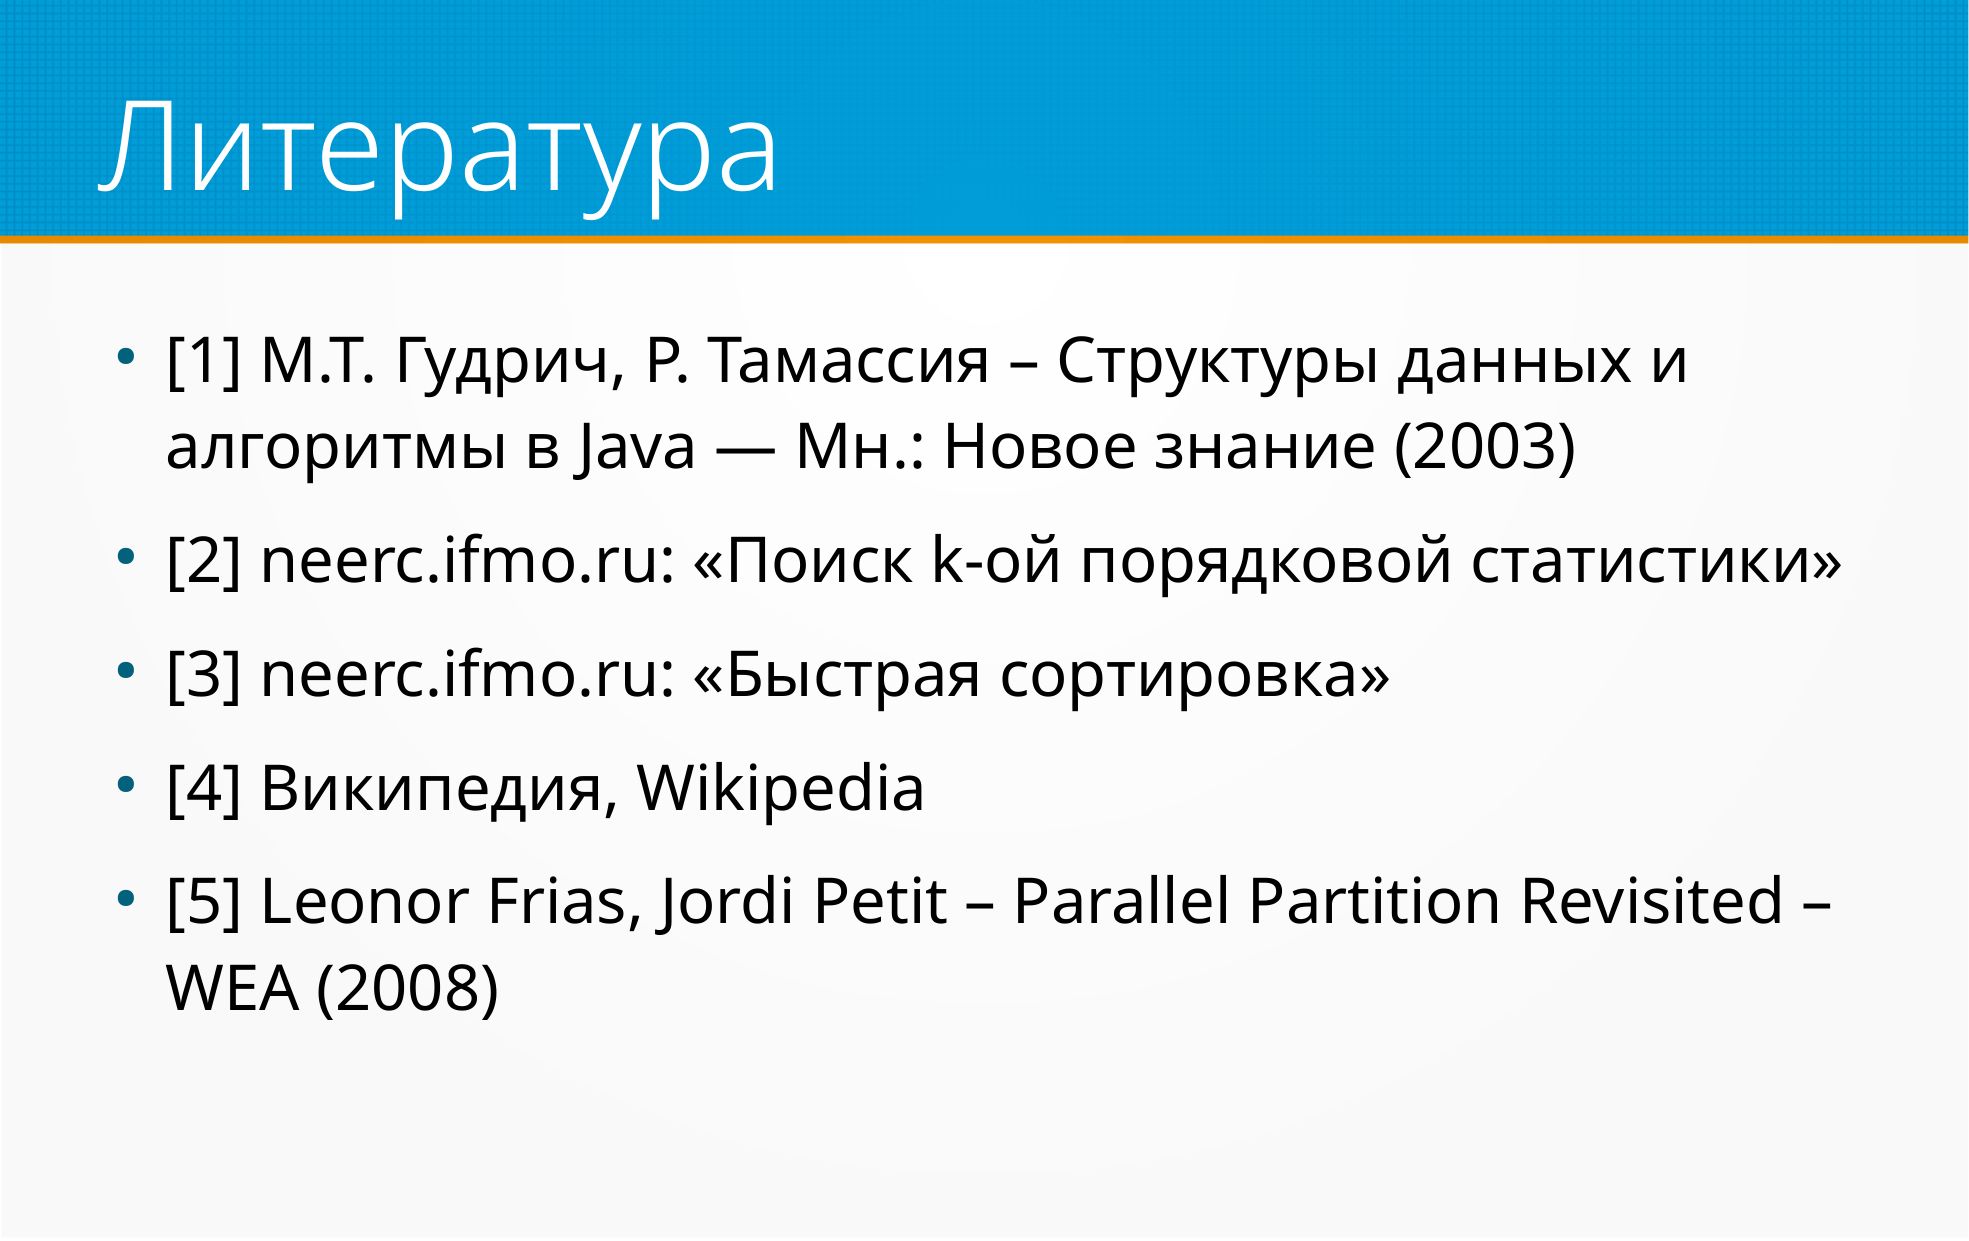

# Литература
[1] М.Т. Гудрич, Р. Тамассия – Структуры данных и алгоритмы в Java — Мн.: Новое знание (2003)
[2] neerc.ifmo.ru: «Поиск k-ой порядковой статистики»
[3] neerc.ifmo.ru: «Быстрая сортировка»
[4] Википедия, Wikipedia
[5] Leonor Frias, Jordi Petit – Parallel Partition Revisited – WEA (2008)